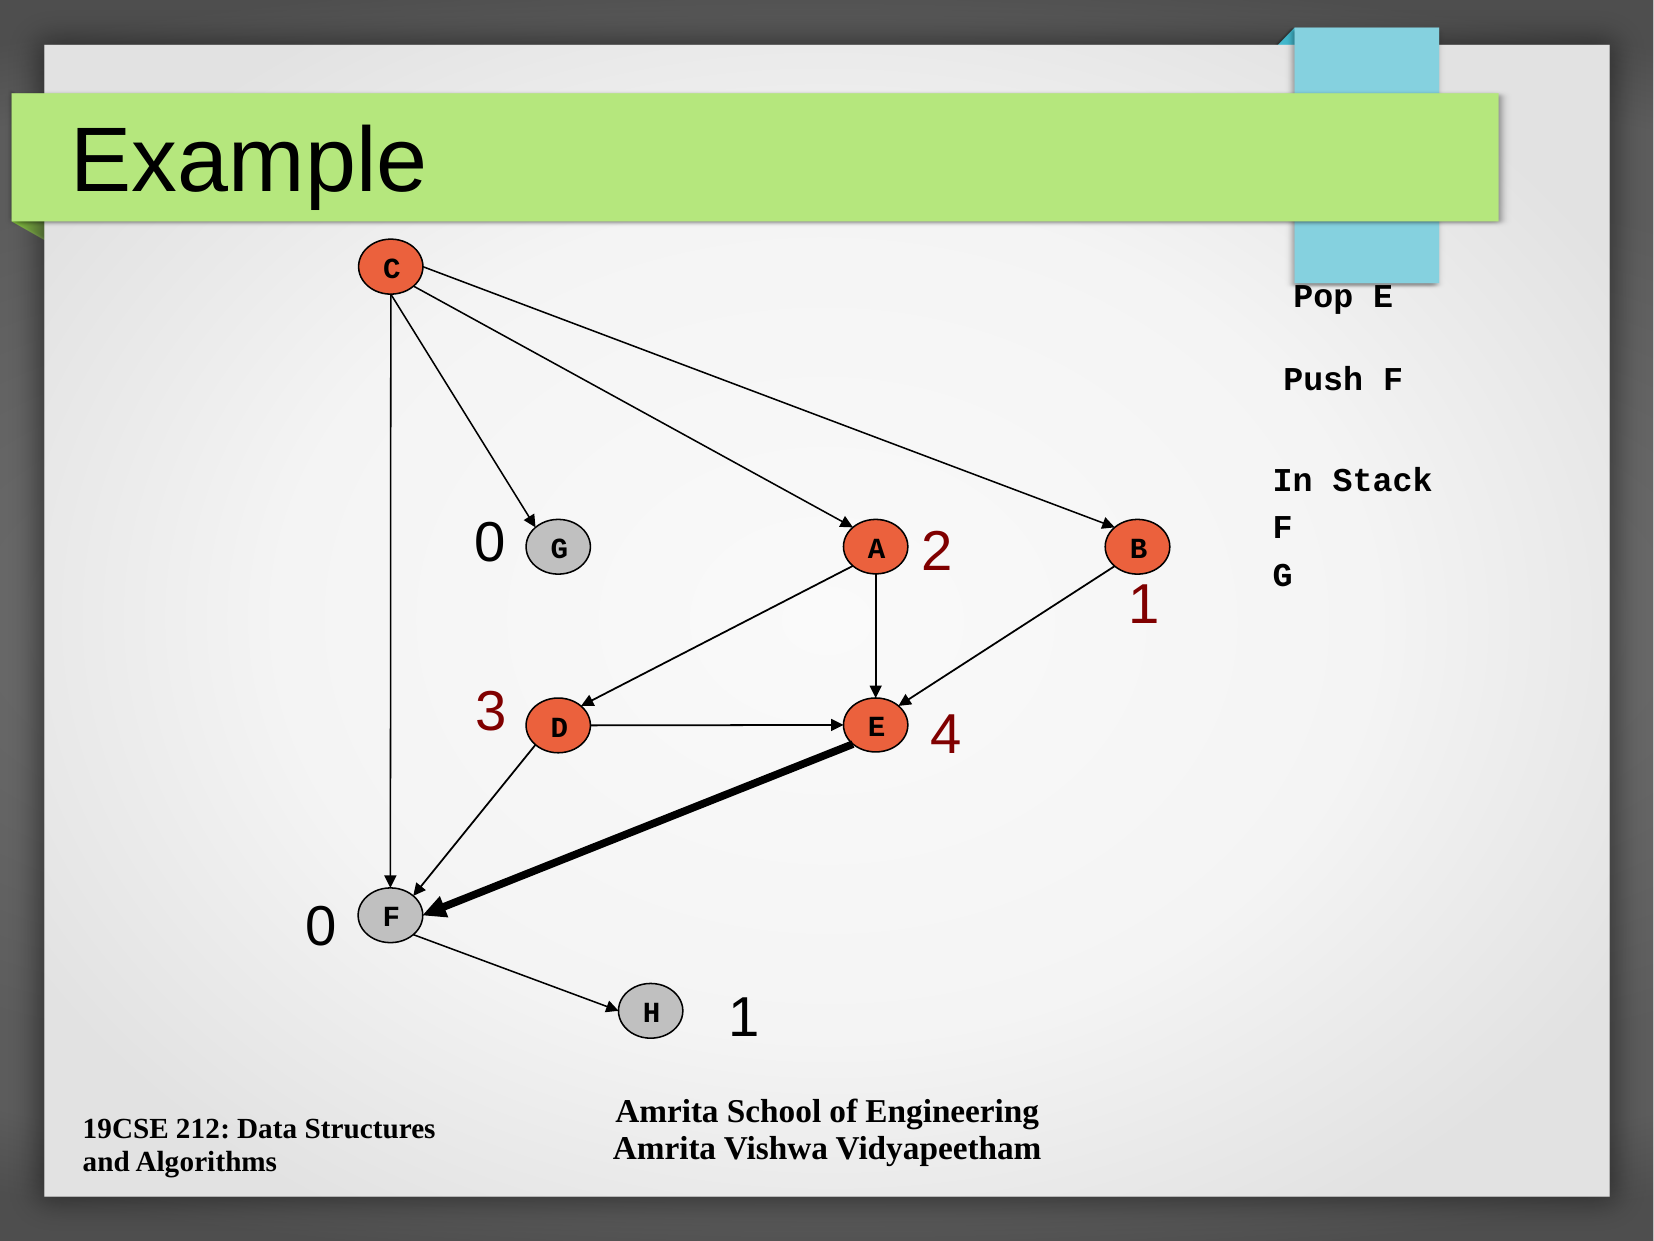

# Example
C
Pop E
Push F
In Stack
F
G
0
2
G
A
B
1
3
4
D
E
0
F
1
H